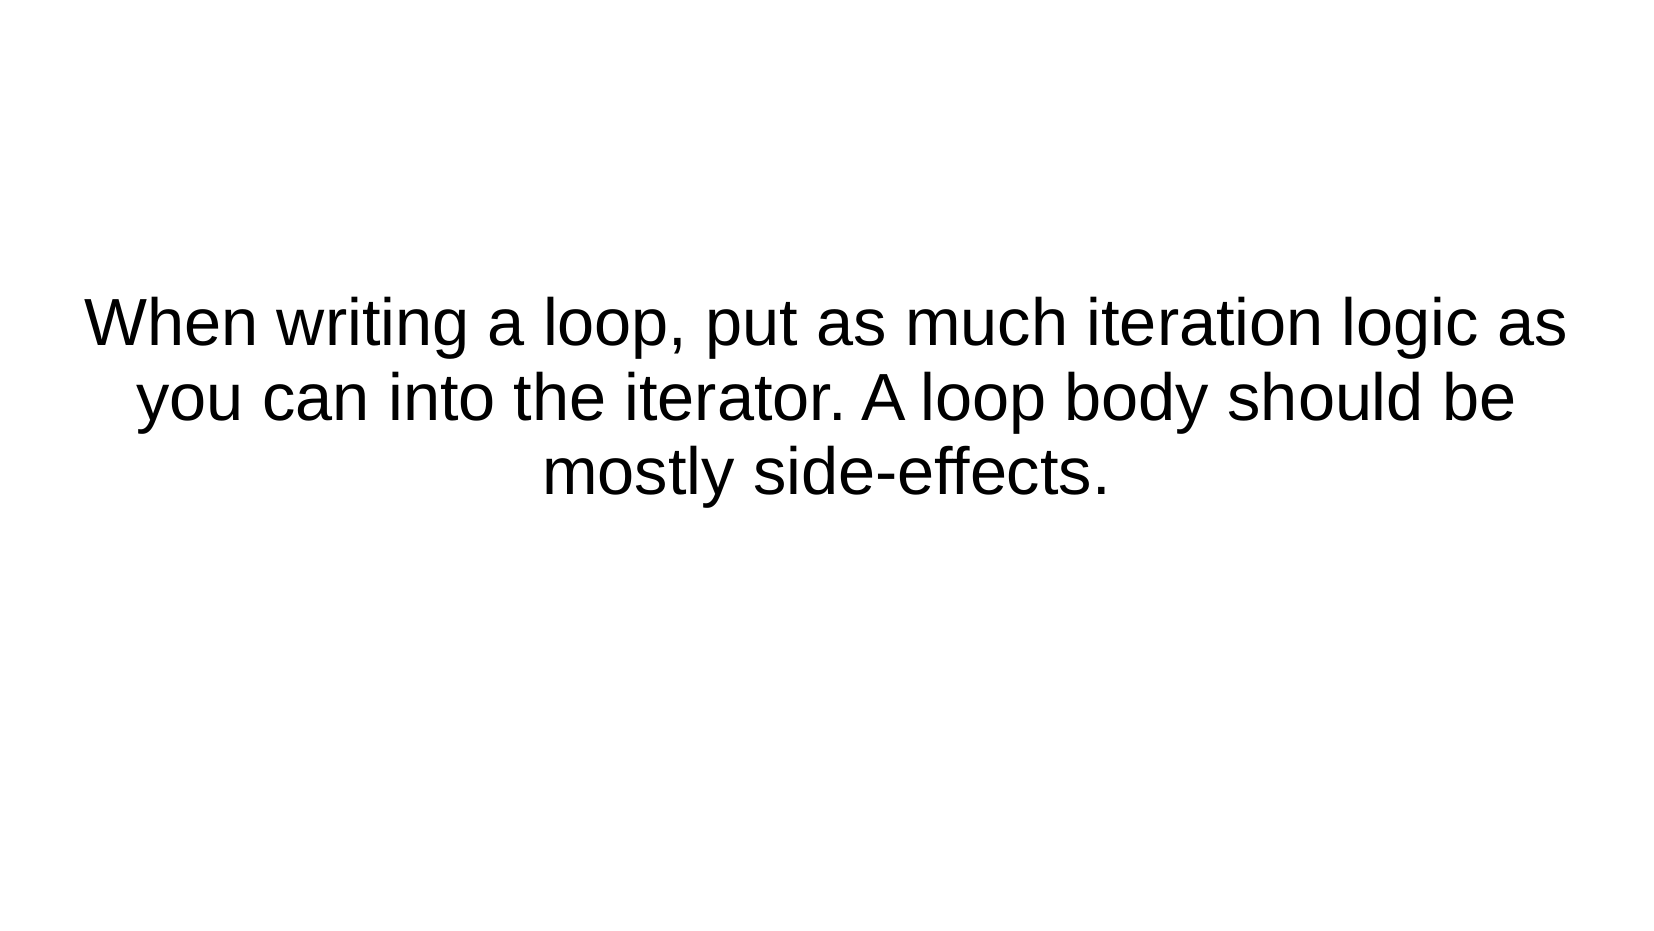

# When writing a loop, put as much iteration logic as you can into the iterator. A loop body should be mostly side-effects.